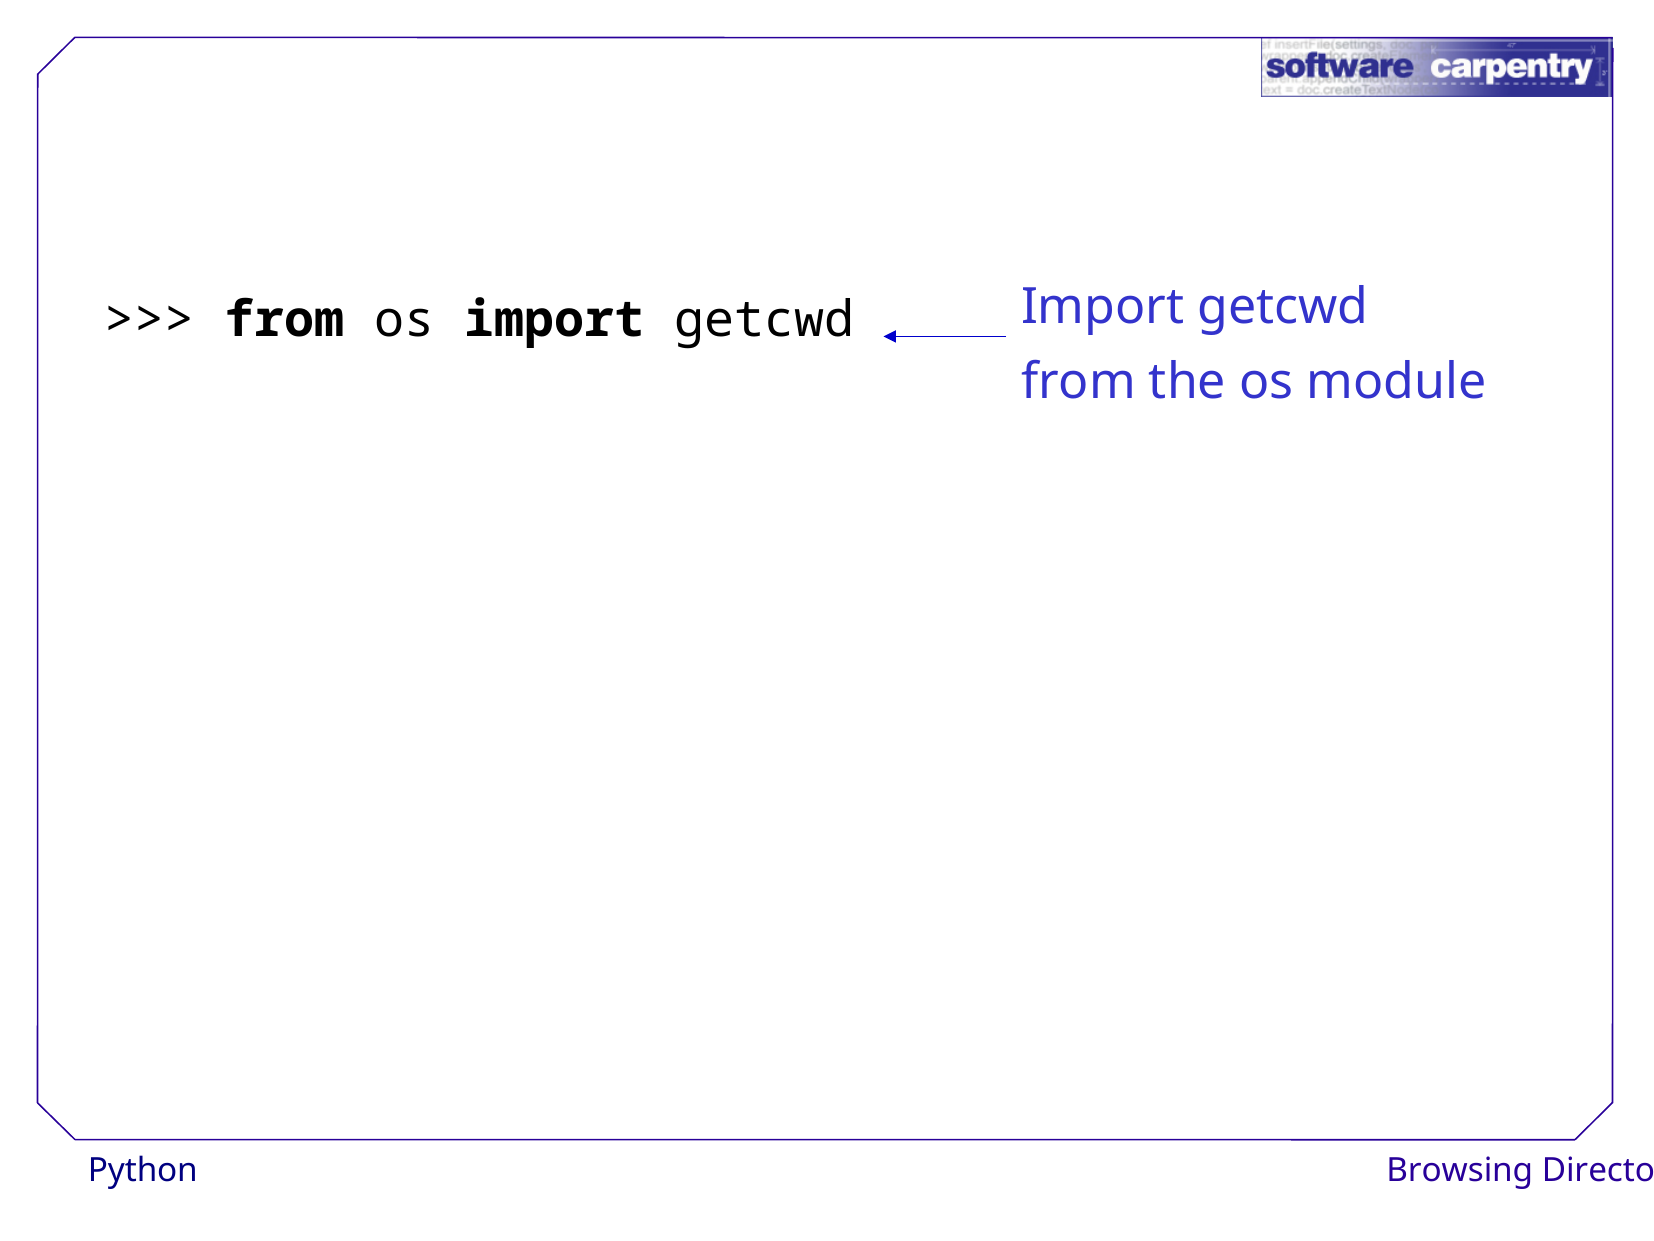

>>> from os import getcwd
Import getcwd
from the os module